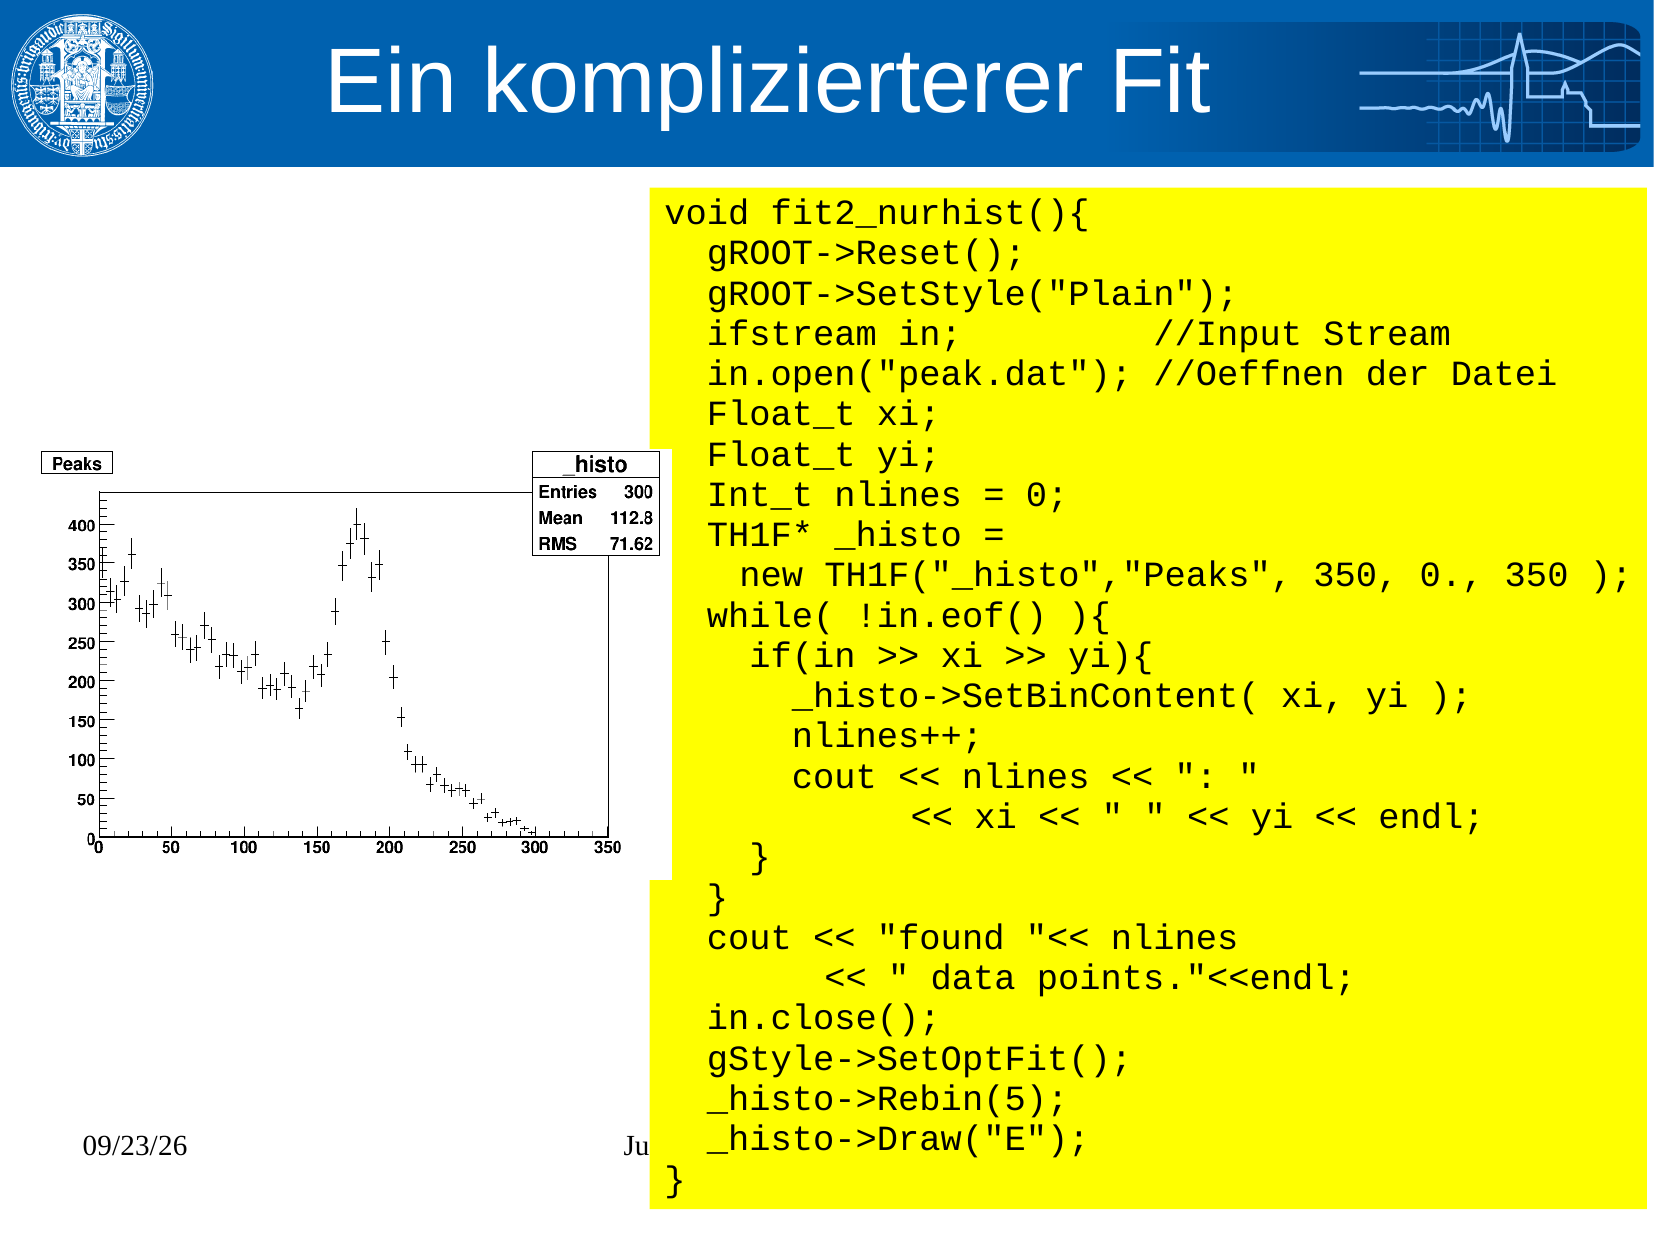

# Ein komplizierterer Fit
void fit2_nurhist(){
 gROOT->Reset();
 gROOT->SetStyle("Plain");
 ifstream in; //Input Stream
 in.open("peak.dat"); //Oeffnen der Datei
 Float_t xi;
 Float_t yi;
 Int_t nlines = 0;
 TH1F* _histo =
	new TH1F("_histo","Peaks", 350, 0., 350 );
 while( !in.eof() ){
 if(in >> xi >> yi){
 _histo->SetBinContent( xi, yi );
 nlines++;
 cout << nlines << ": "
			 << xi << " " << yi << endl;
 }
 }
 cout << "found "<< nlines
	 << " data points."<<endl;
 in.close();
 gStyle->SetOptFit();
 _histo->Rebin(5);
 _histo->Draw("E");
}
Julian Glatzer - ROOT Einführung
20